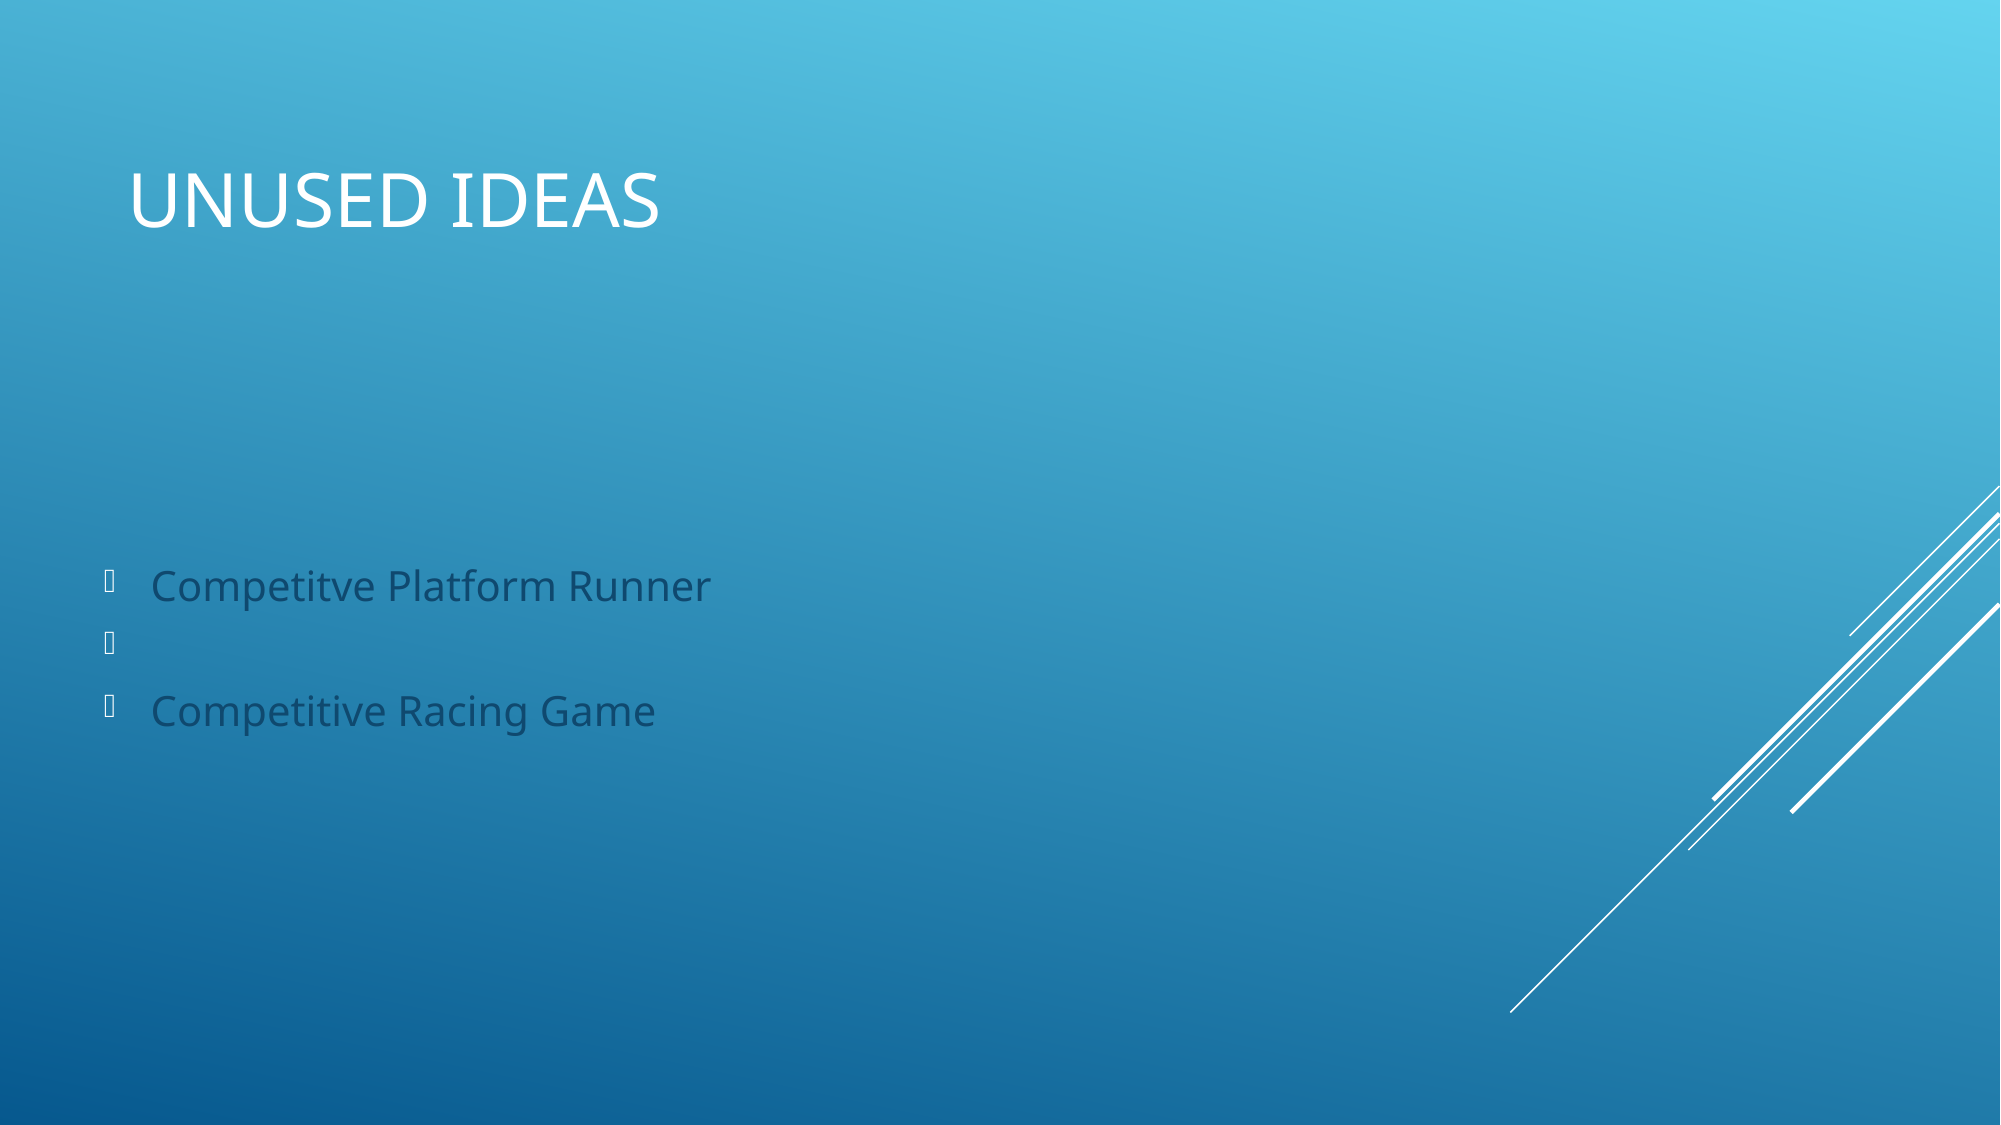

# Unused ideas
Competitve Platform Runner
Competitive Racing Game